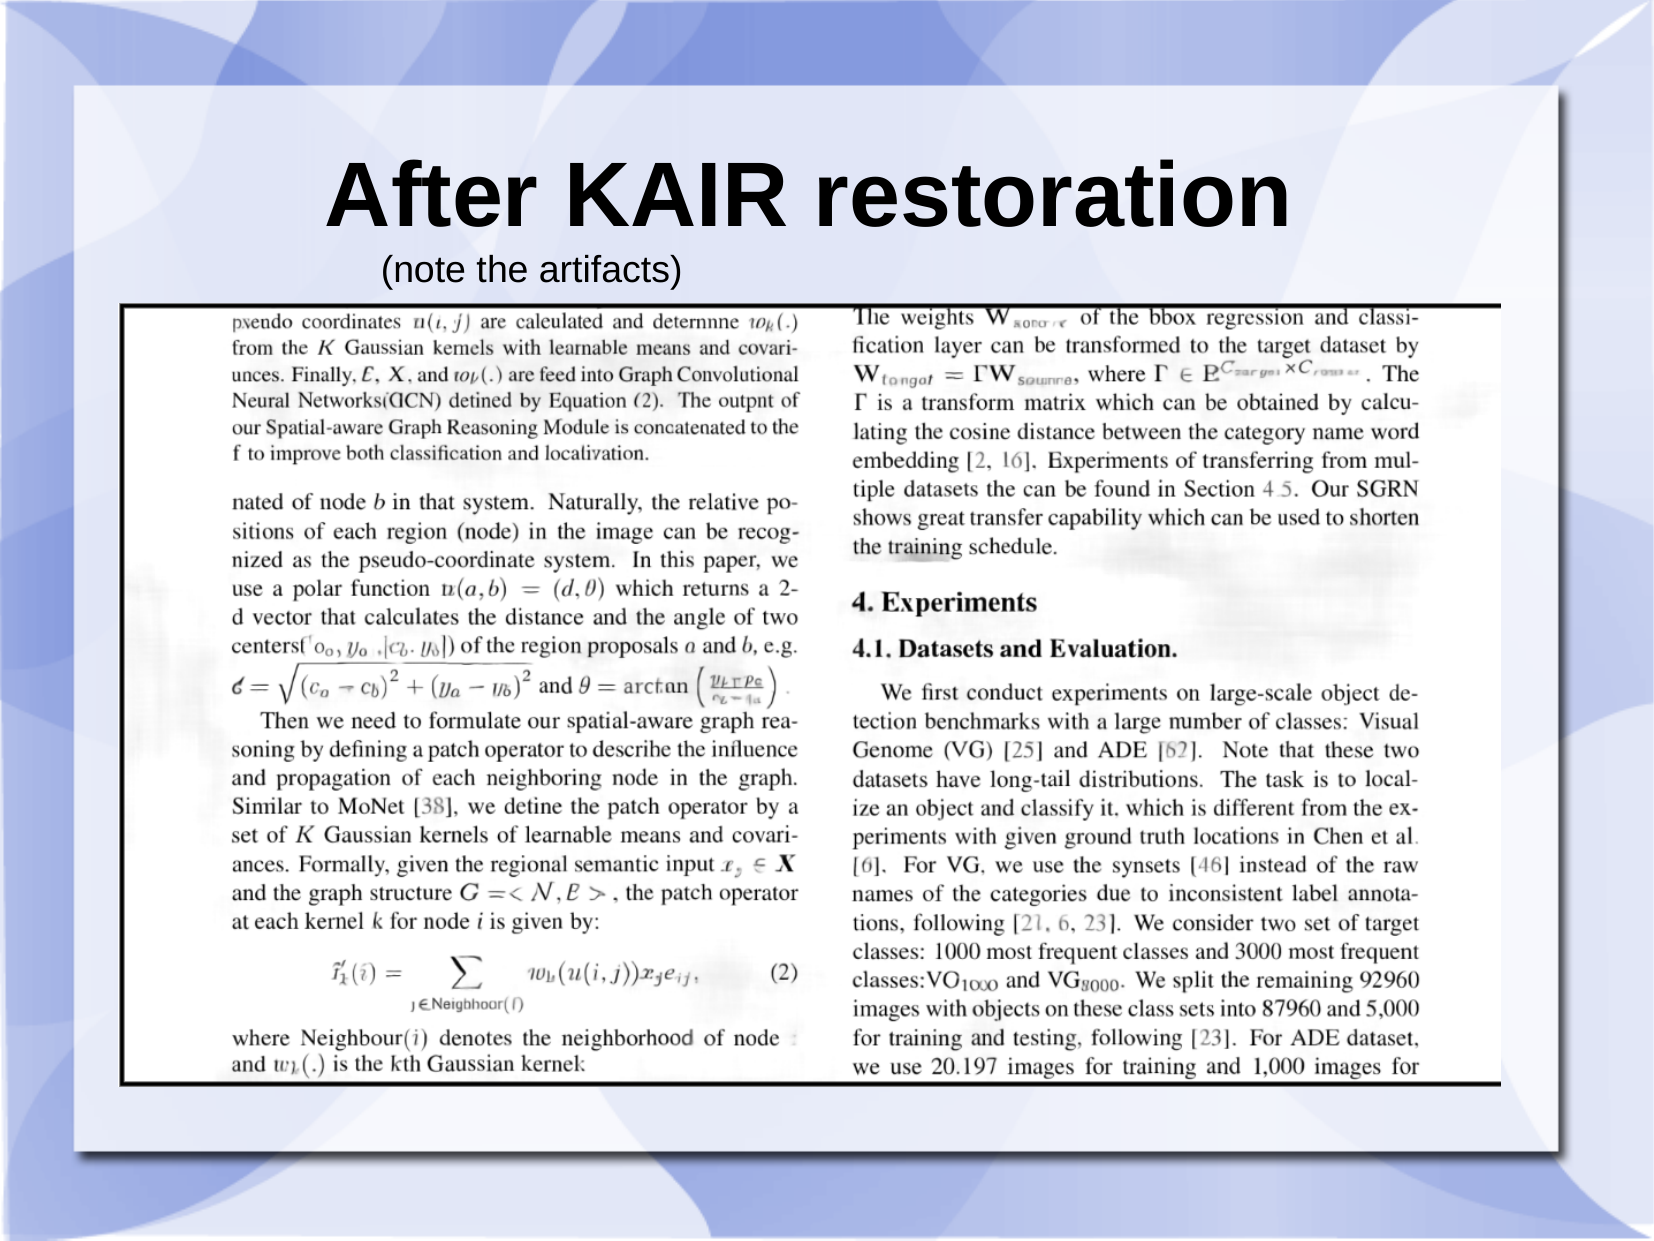

# After KAIR restoration
(note the artifacts)